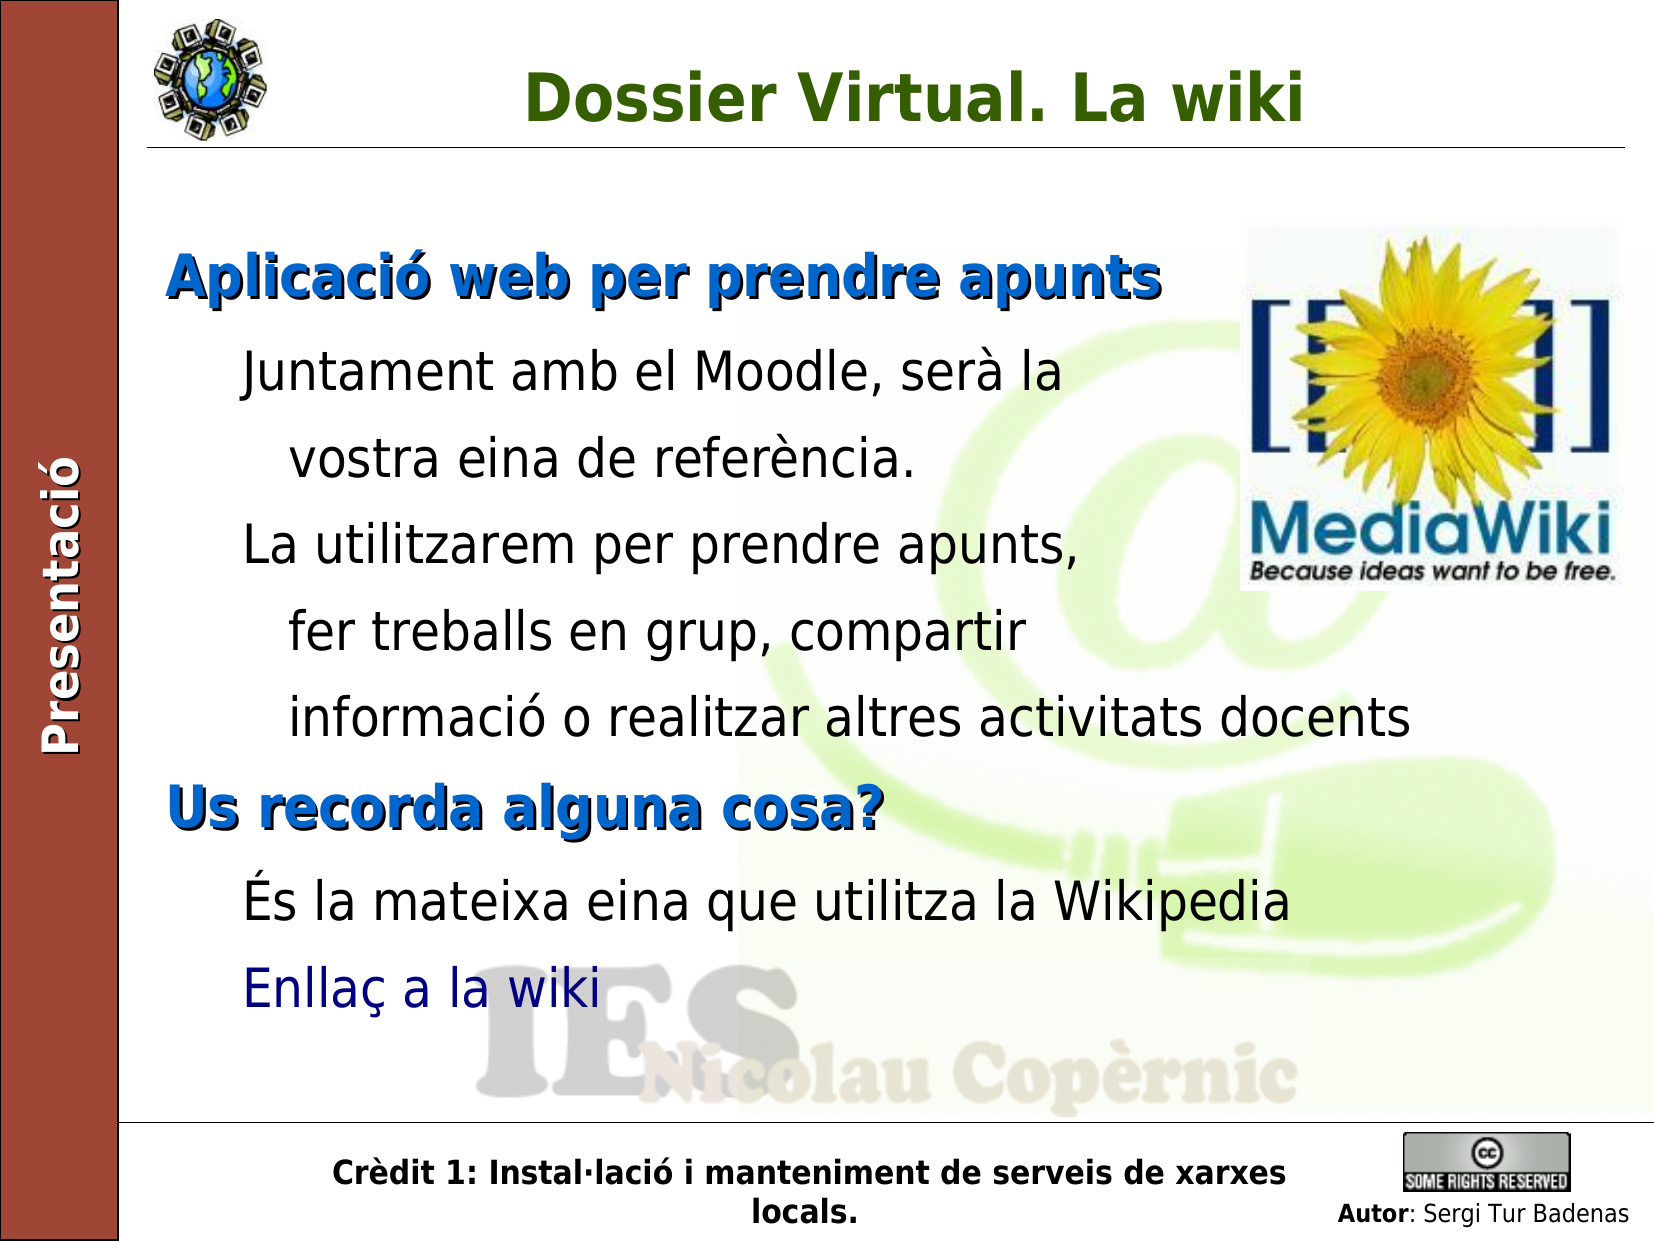

# Dossier Virtual. La wiki
Aplicació web per prendre apunts
Juntament amb el Moodle, serà la
 vostra eina de referència.
La utilitzarem per prendre apunts,
 fer treballs en grup, compartir
 informació o realitzar altres activitats docents
Us recorda alguna cosa?
És la mateixa eina que utilitza la Wikipedia
Enllaç a la wiki